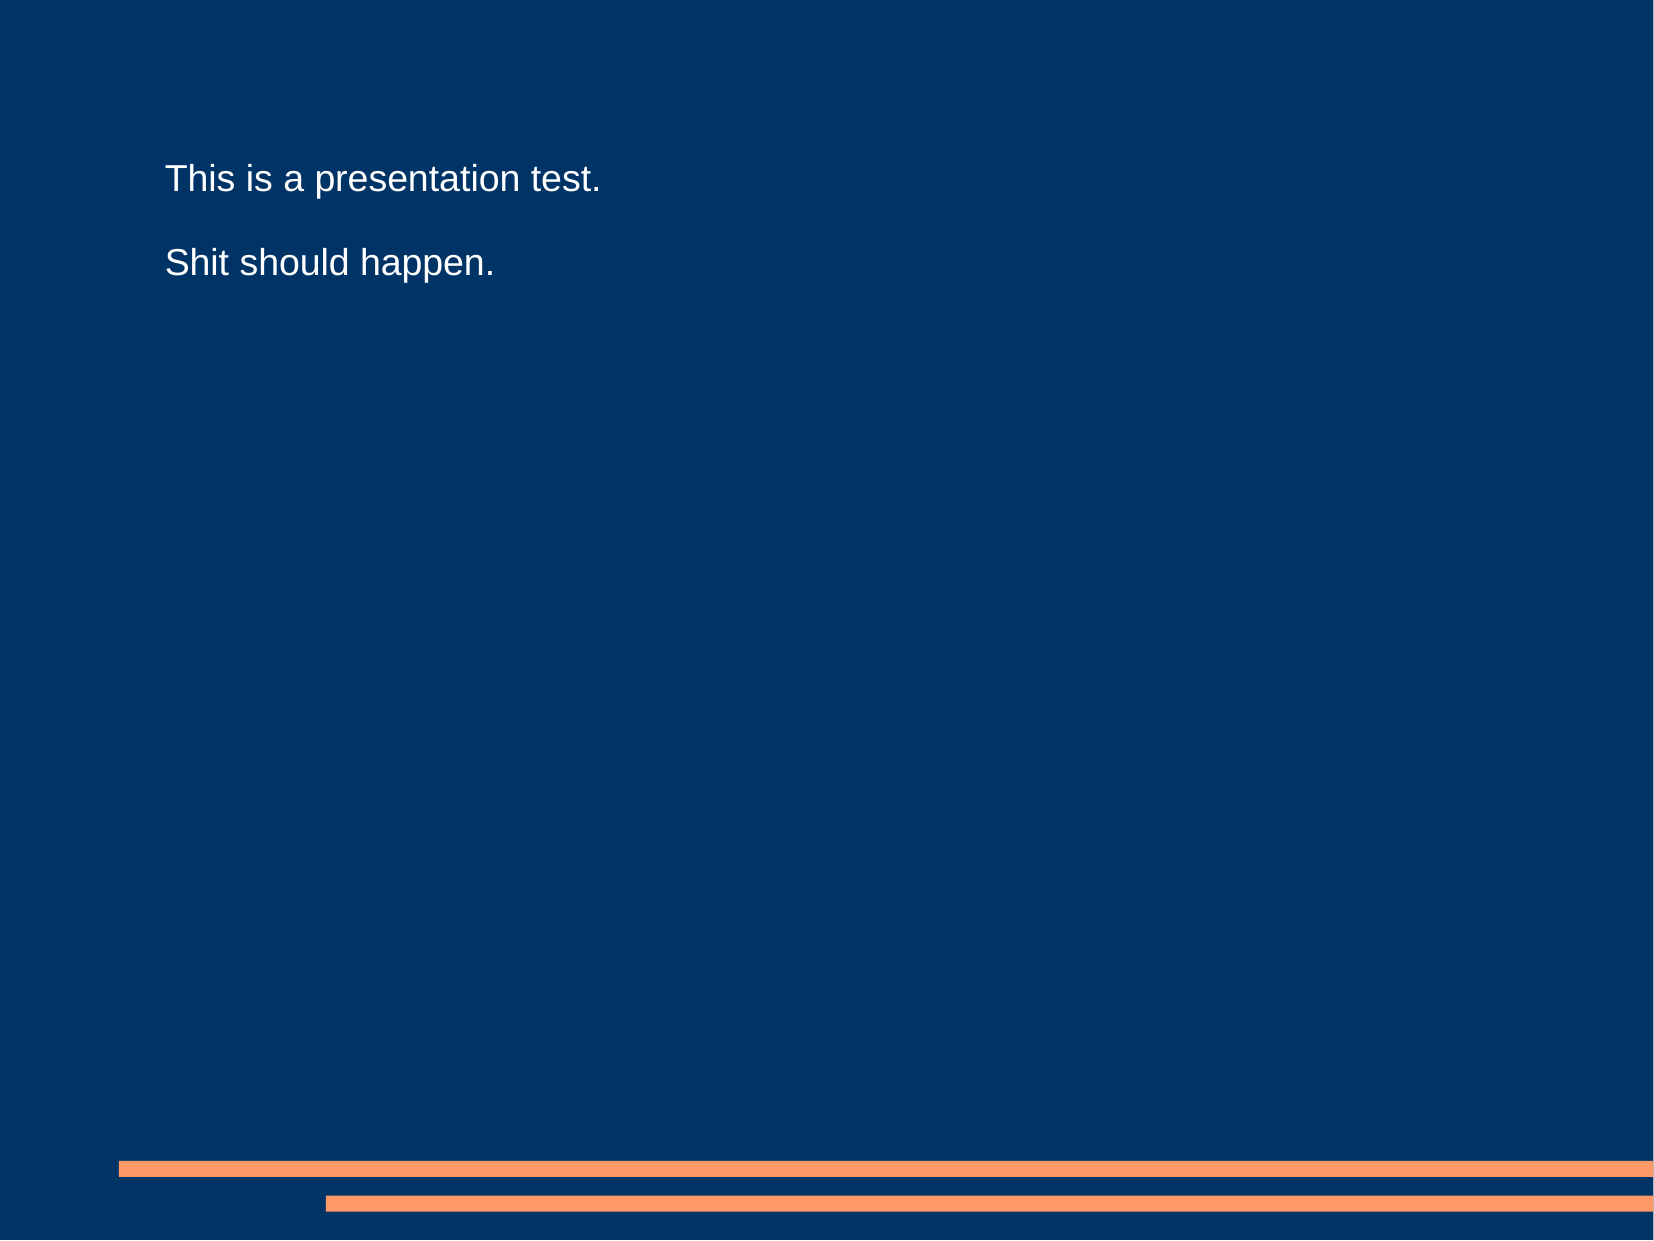

This is a presentation test.
Shit should happen.